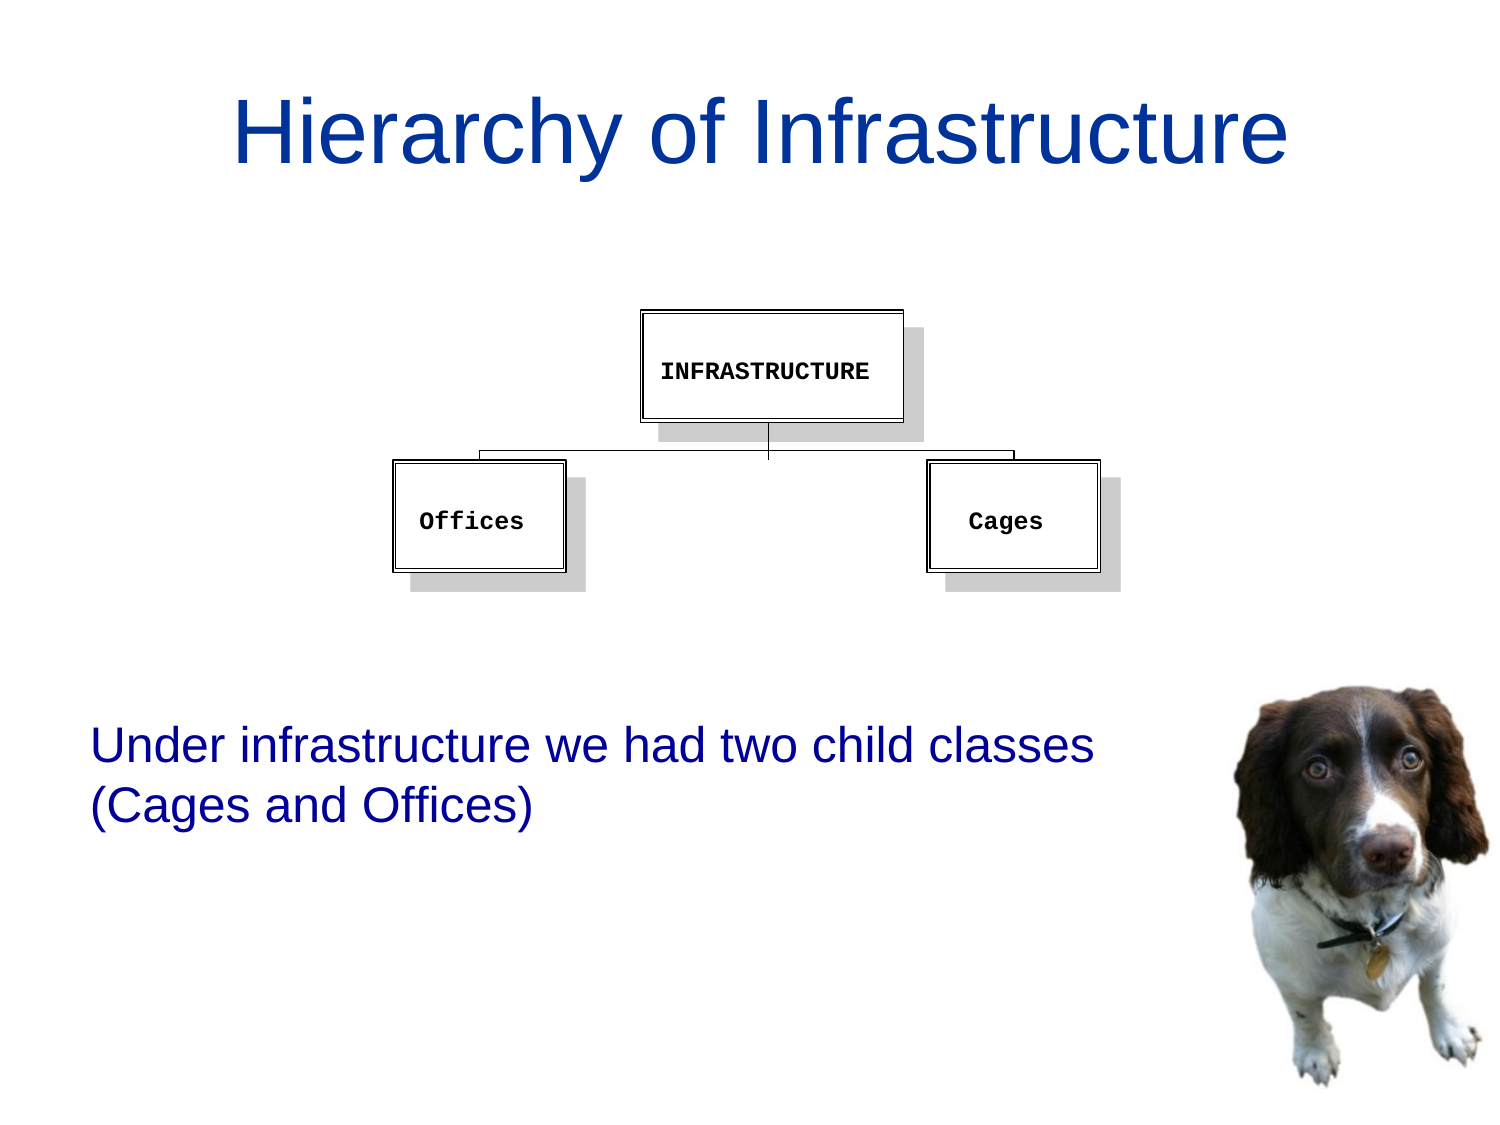

# Hierarchy of Infrastructure
INFRASTRUCTURE
Offices
Cages
Under infrastructure we had two child classes (Cages and Offices)